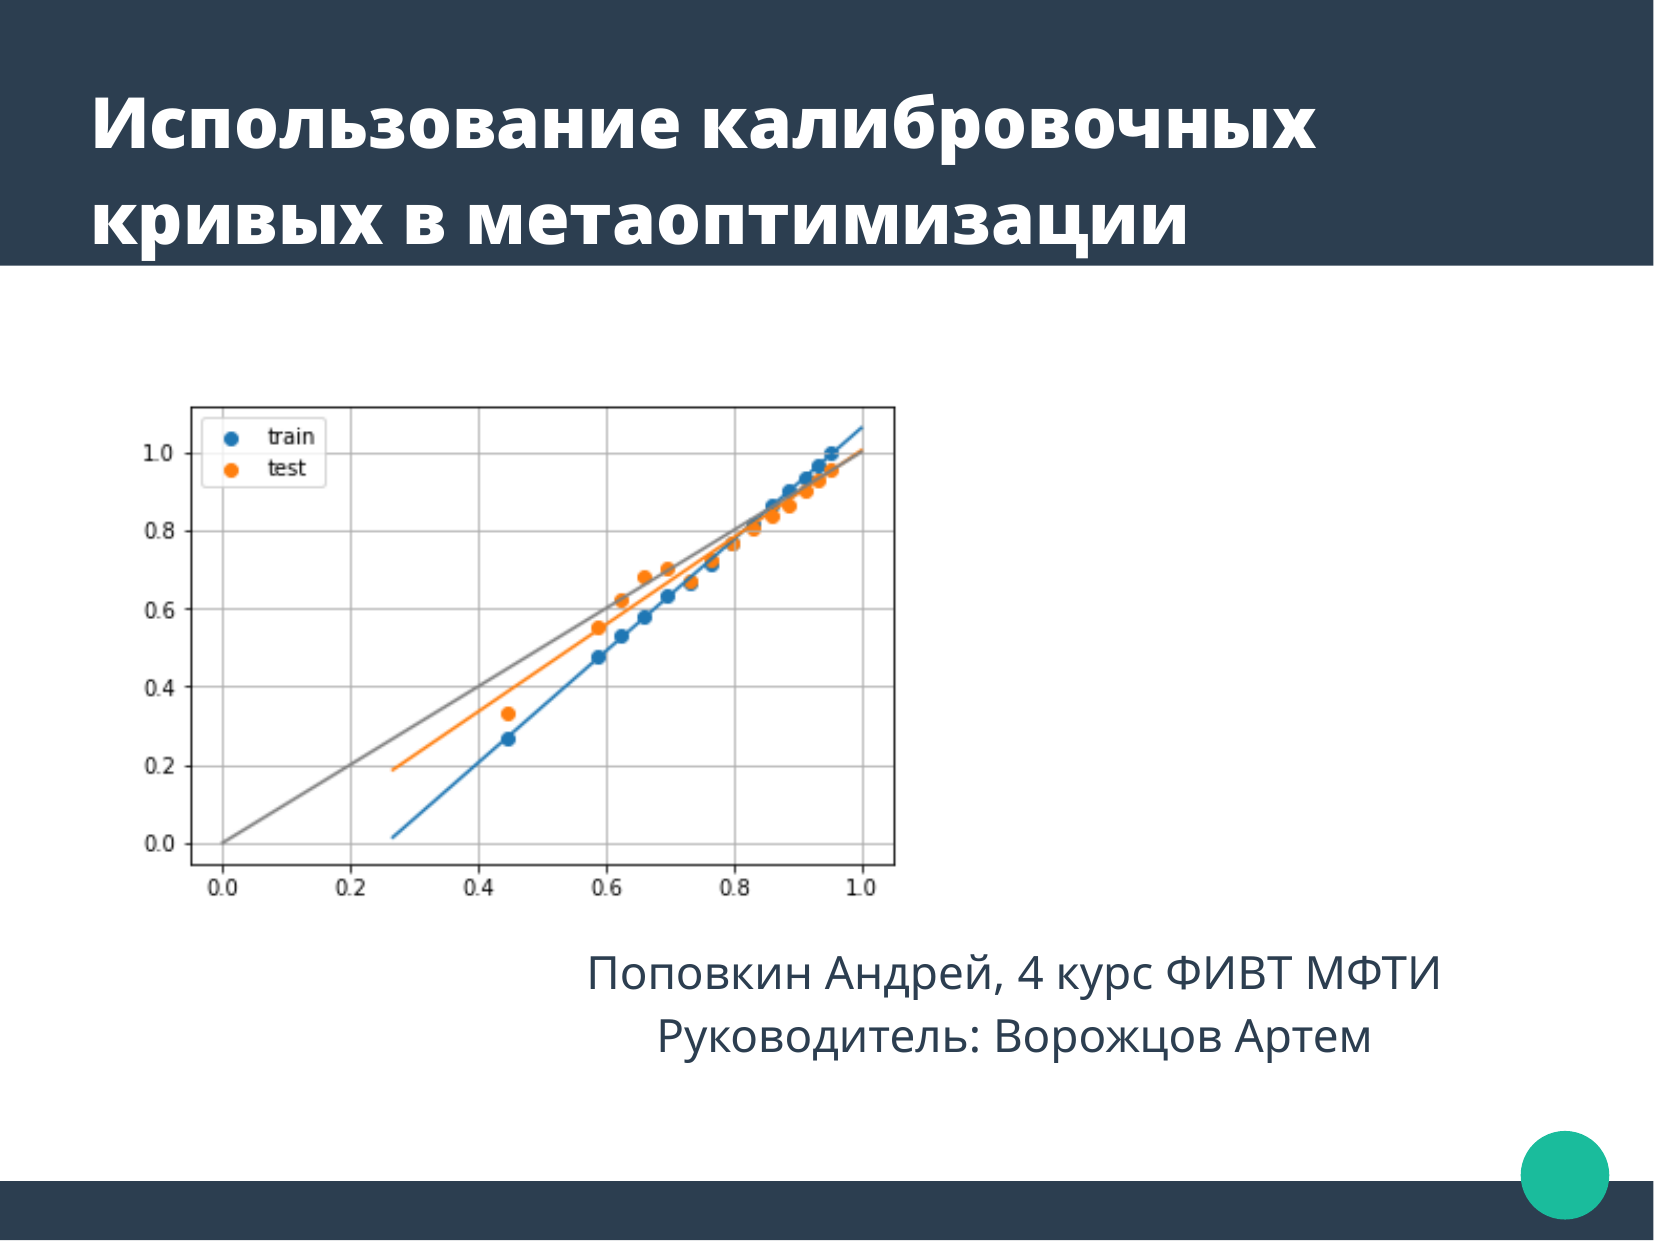

# Использование калибровочных кривых в метаоптимизации
Поповкин Андрей, 4 курс ФИВТ МФТИ
Руководитель: Ворожцов Артем